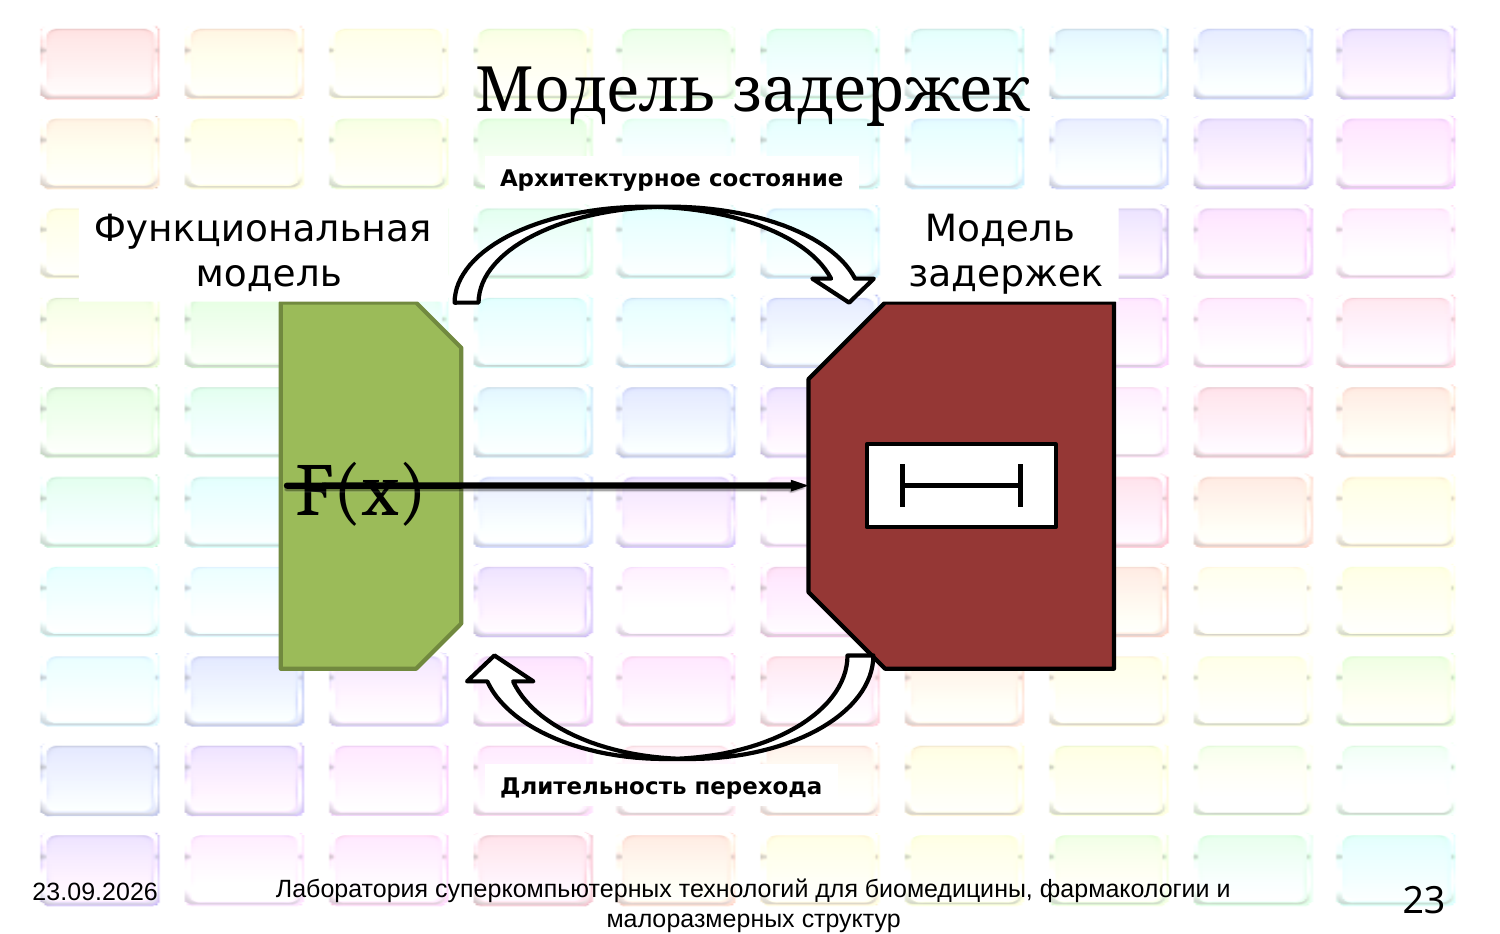

# Модель задержек
Архитектурное состояние
Функциональная
 модель
Модель
 задержек
F(x)
Длительность перехода
Лаборатория суперкомпьютерных технологий для биомедицины, фармакологии и малоразмерных структур